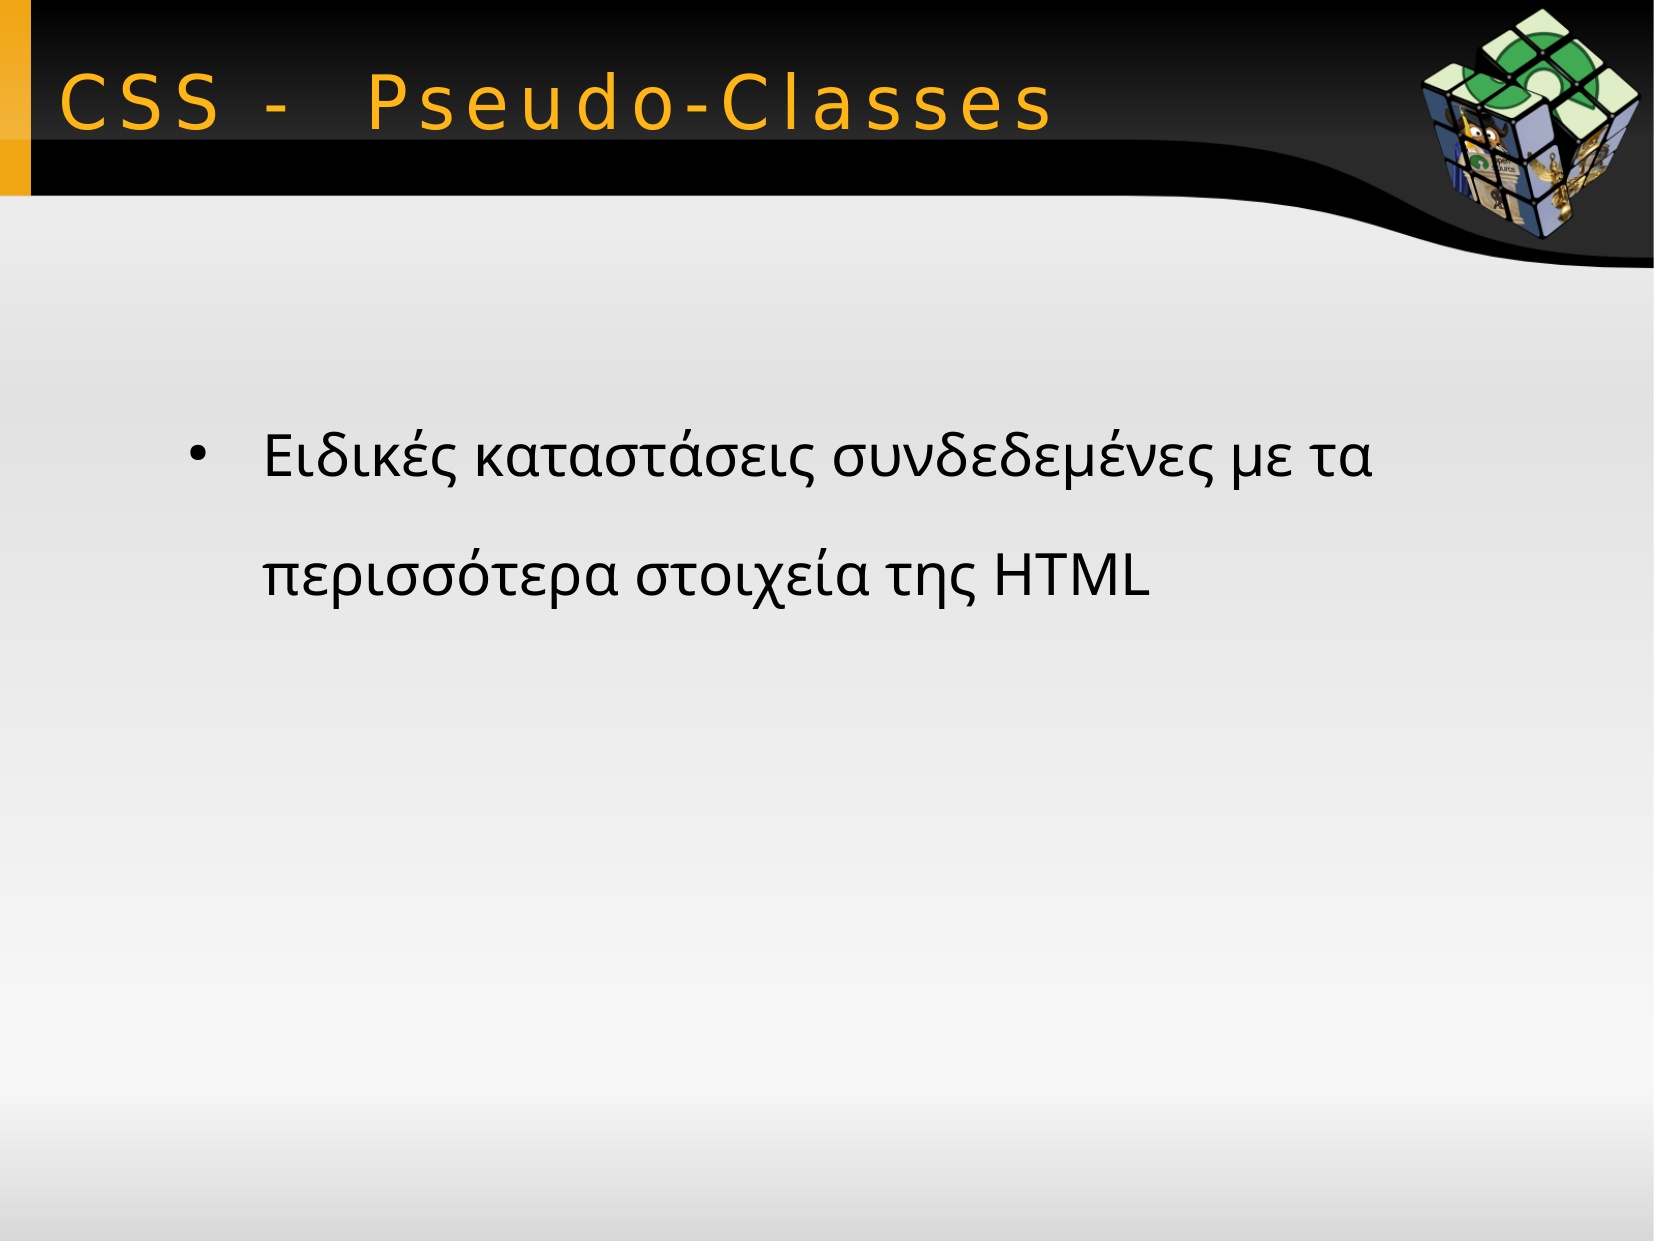

# CSS - Pseudo-Classes
Ειδικές καταστάσεις συνδεδεμένες με τα περισσότερα στοιχεία της HTML